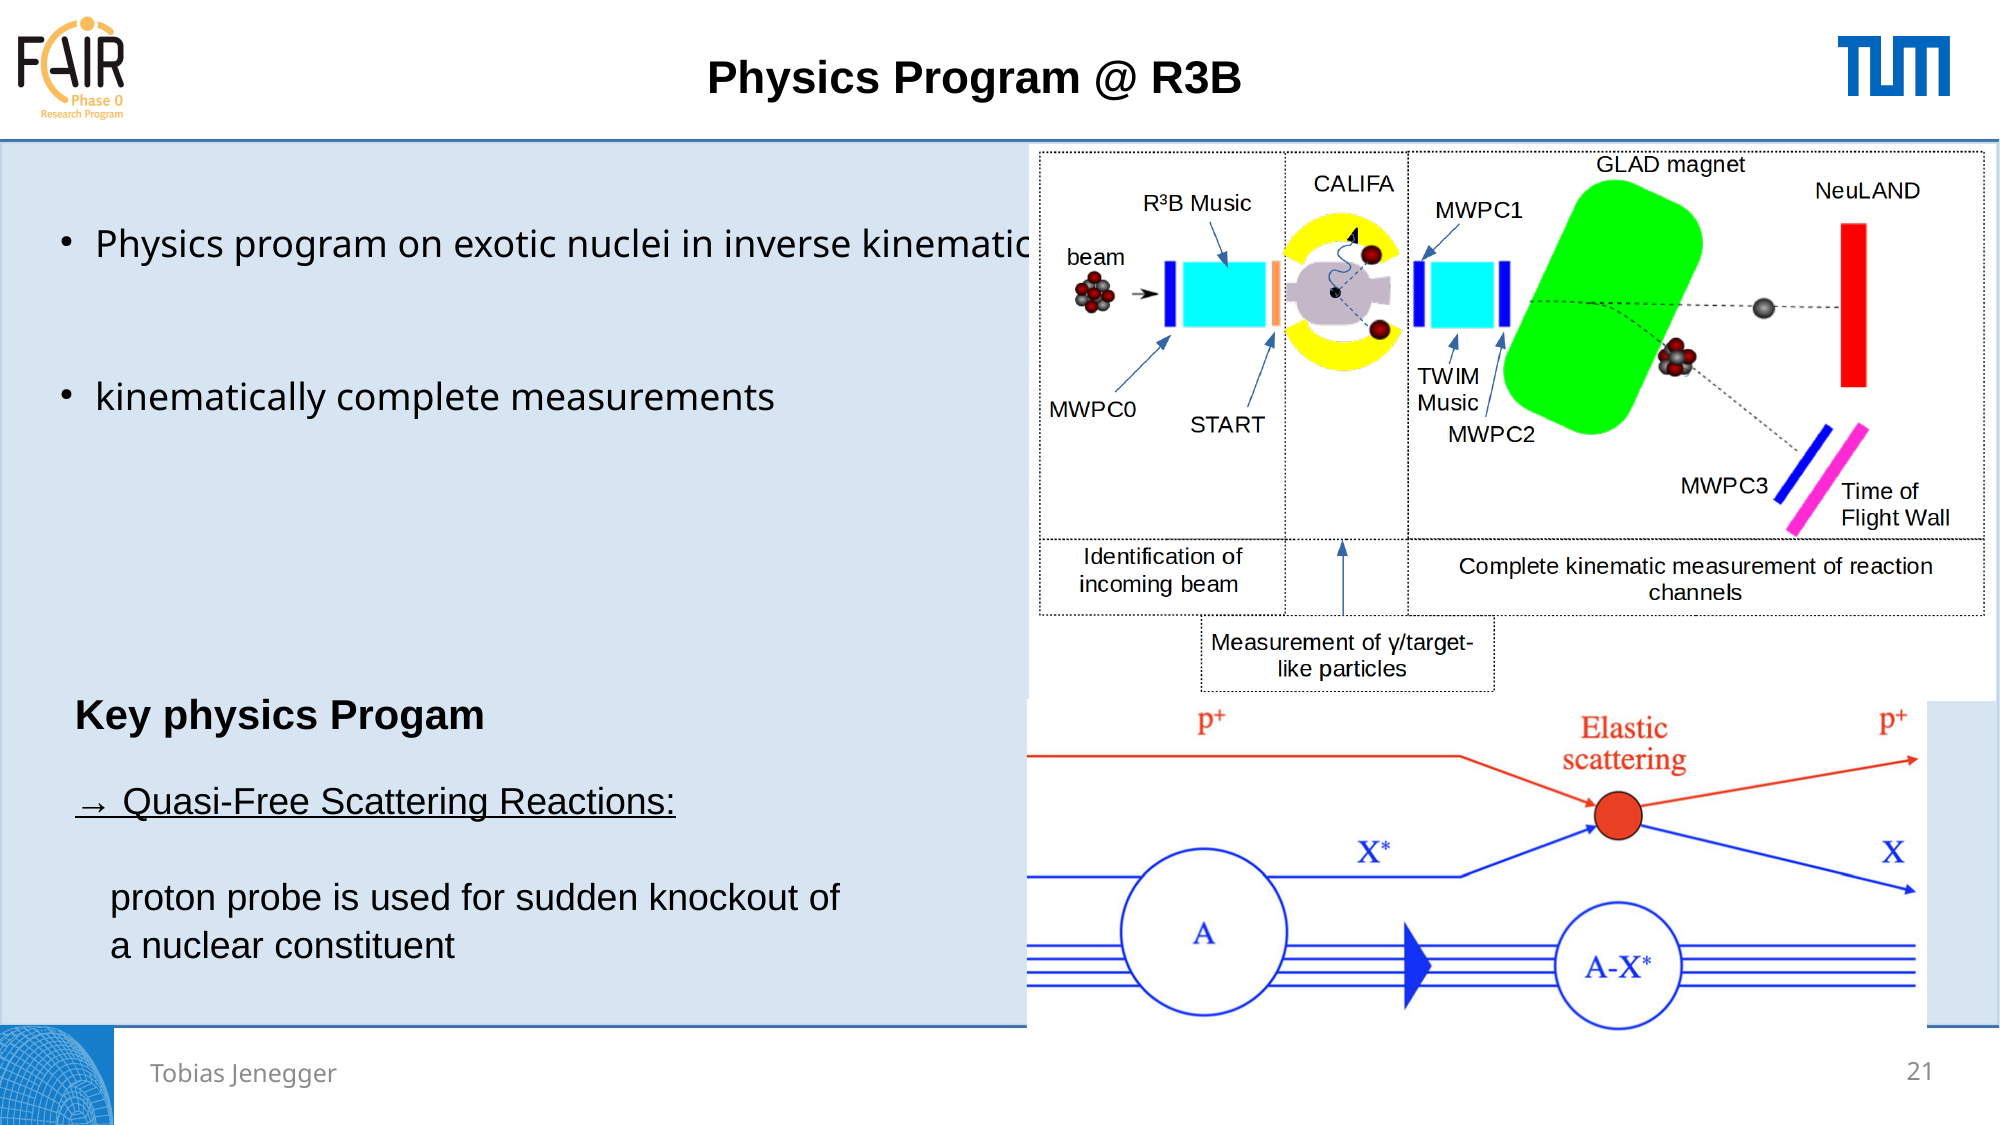

Physics Program @ R3B
Physics program on exotic nuclei in inverse kinematics:
kinematically complete measurements
Key physics Progam
→ Quasi-Free Scattering Reactions:
proton probe is used for sudden knockout of a nuclear constituent
21